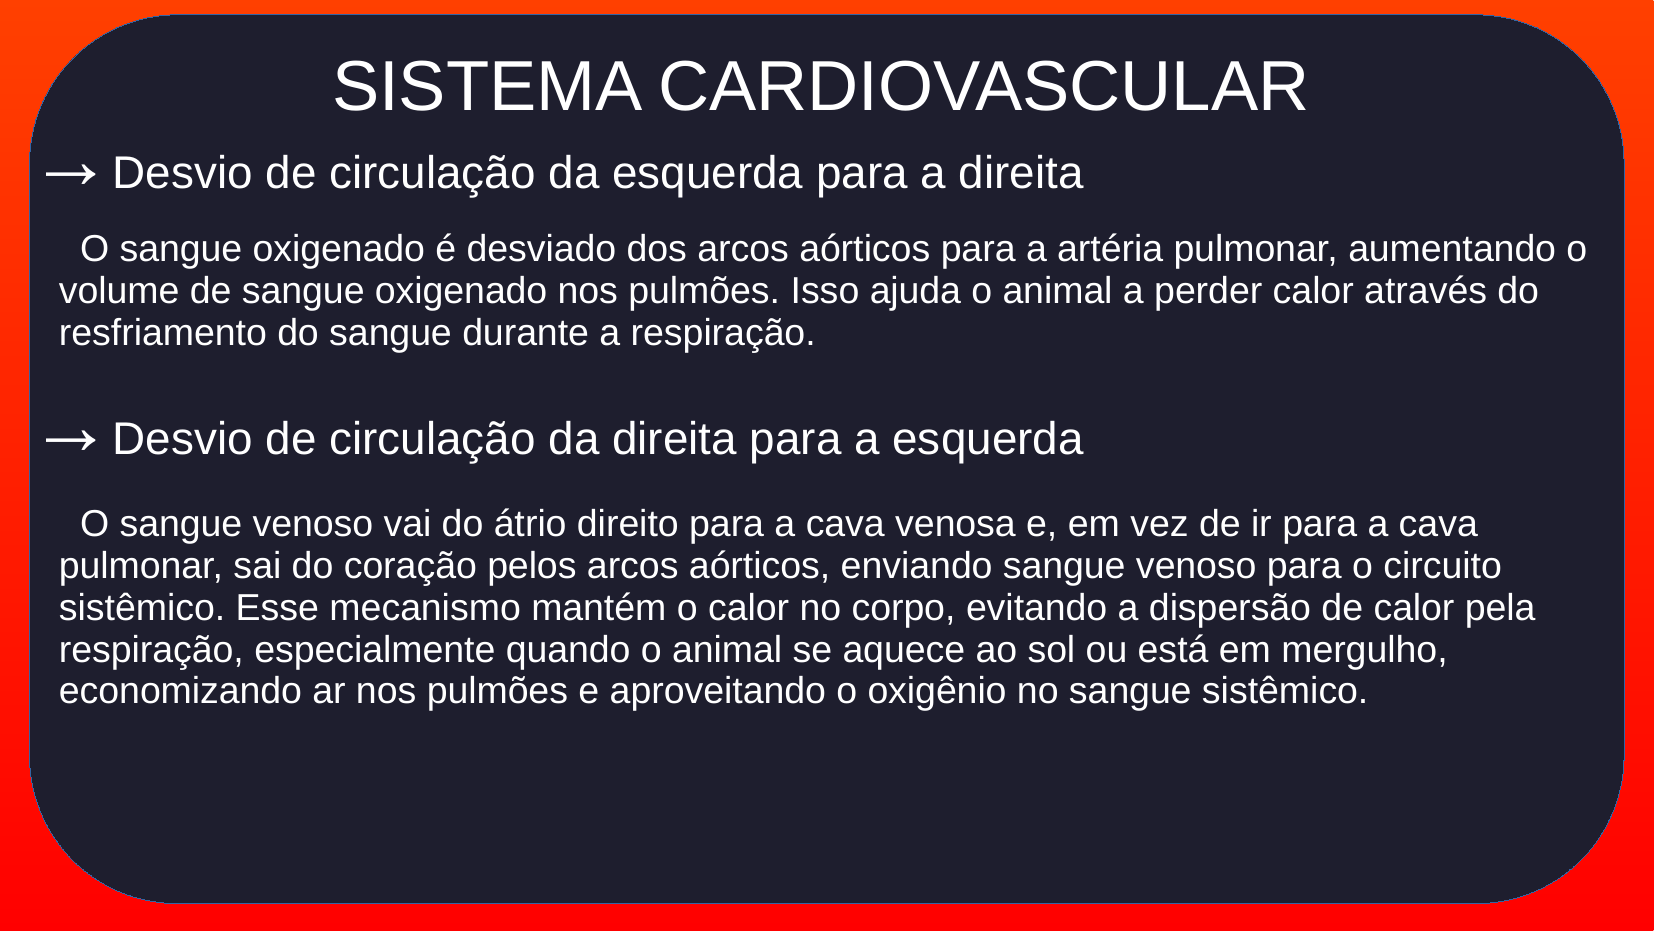

# SISTEMA CARDIOVASCULAR
→Desvio de circulação da esquerda para a direita
 O sangue oxigenado é desviado dos arcos aórticos para a artéria pulmonar, aumentando o volume de sangue oxigenado nos pulmões. Isso ajuda o animal a perder calor através do resfriamento do sangue durante a respiração.
→Desvio de circulação da direita para a esquerda
 O sangue venoso vai do átrio direito para a cava venosa e, em vez de ir para a cava pulmonar, sai do coração pelos arcos aórticos, enviando sangue venoso para o circuito sistêmico. Esse mecanismo mantém o calor no corpo, evitando a dispersão de calor pela respiração, especialmente quando o animal se aquece ao sol ou está em mergulho, economizando ar nos pulmões e aproveitando o oxigênio no sangue sistêmico.